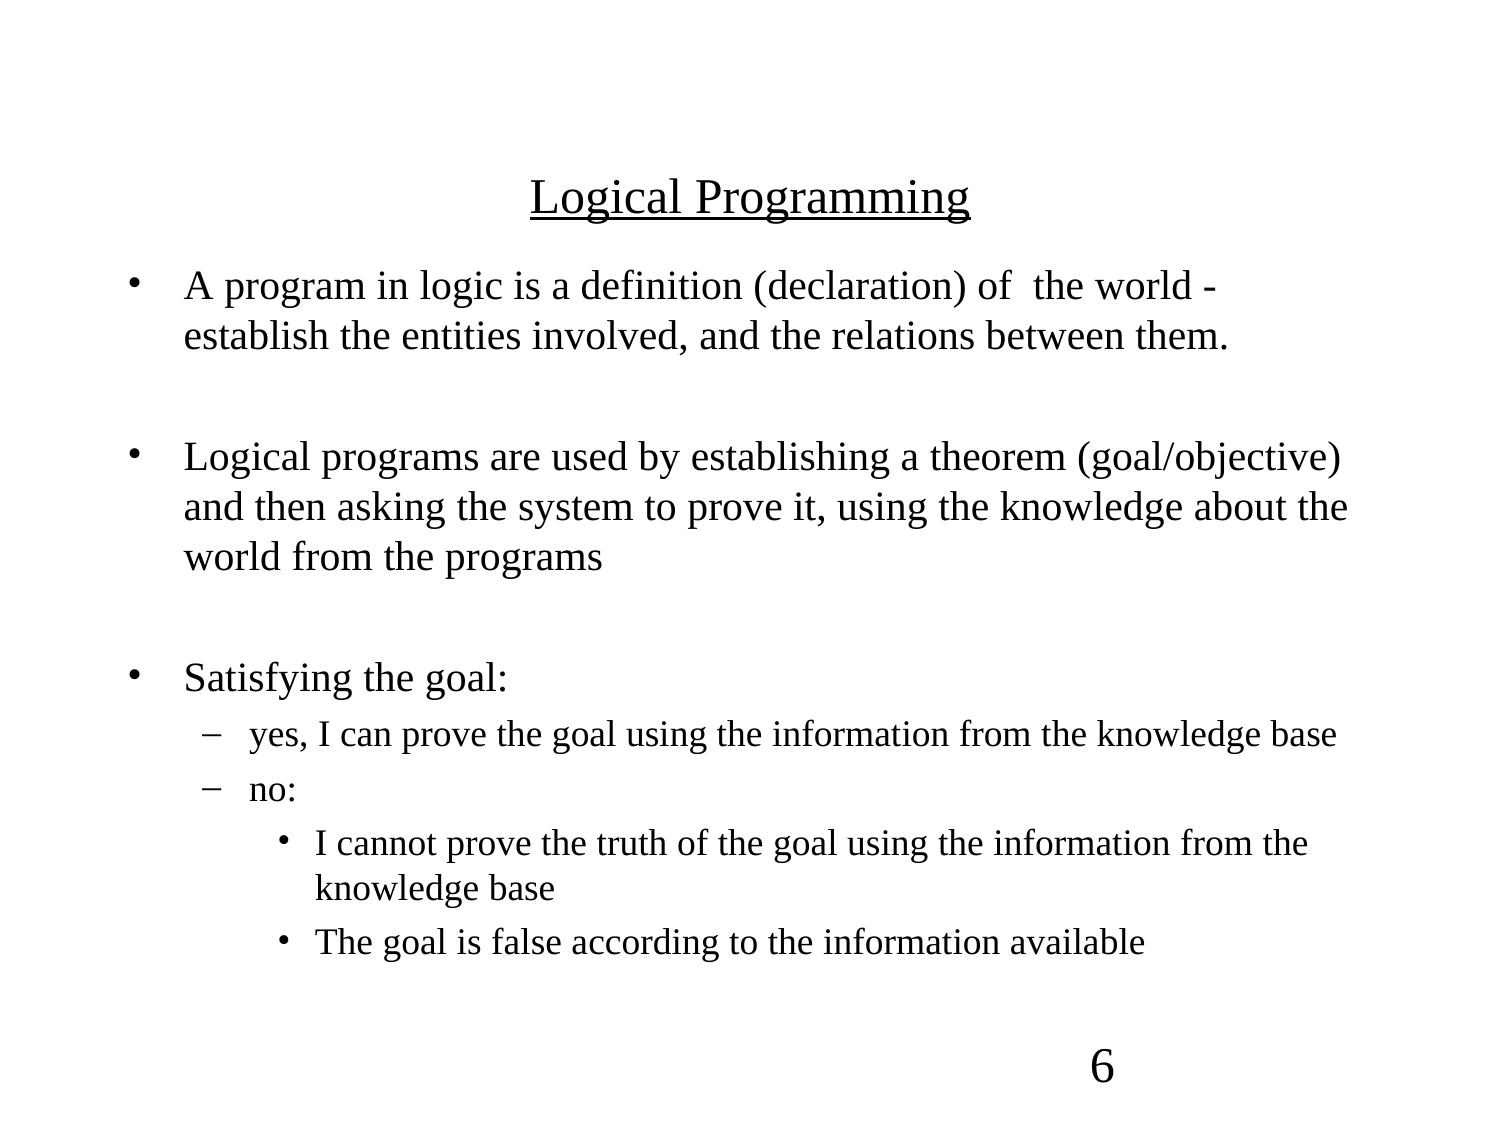

# Logical Programming
A program in logic is a definition (declaration) of the world - establish the entities involved, and the relations between them.
Logical programs are used by establishing a theorem (goal/objective) and then asking the system to prove it, using the knowledge about the world from the programs
Satisfying the goal:
yes, I can prove the goal using the information from the knowledge base
no:
I cannot prove the truth of the goal using the information from the knowledge base
The goal is false according to the information available
6